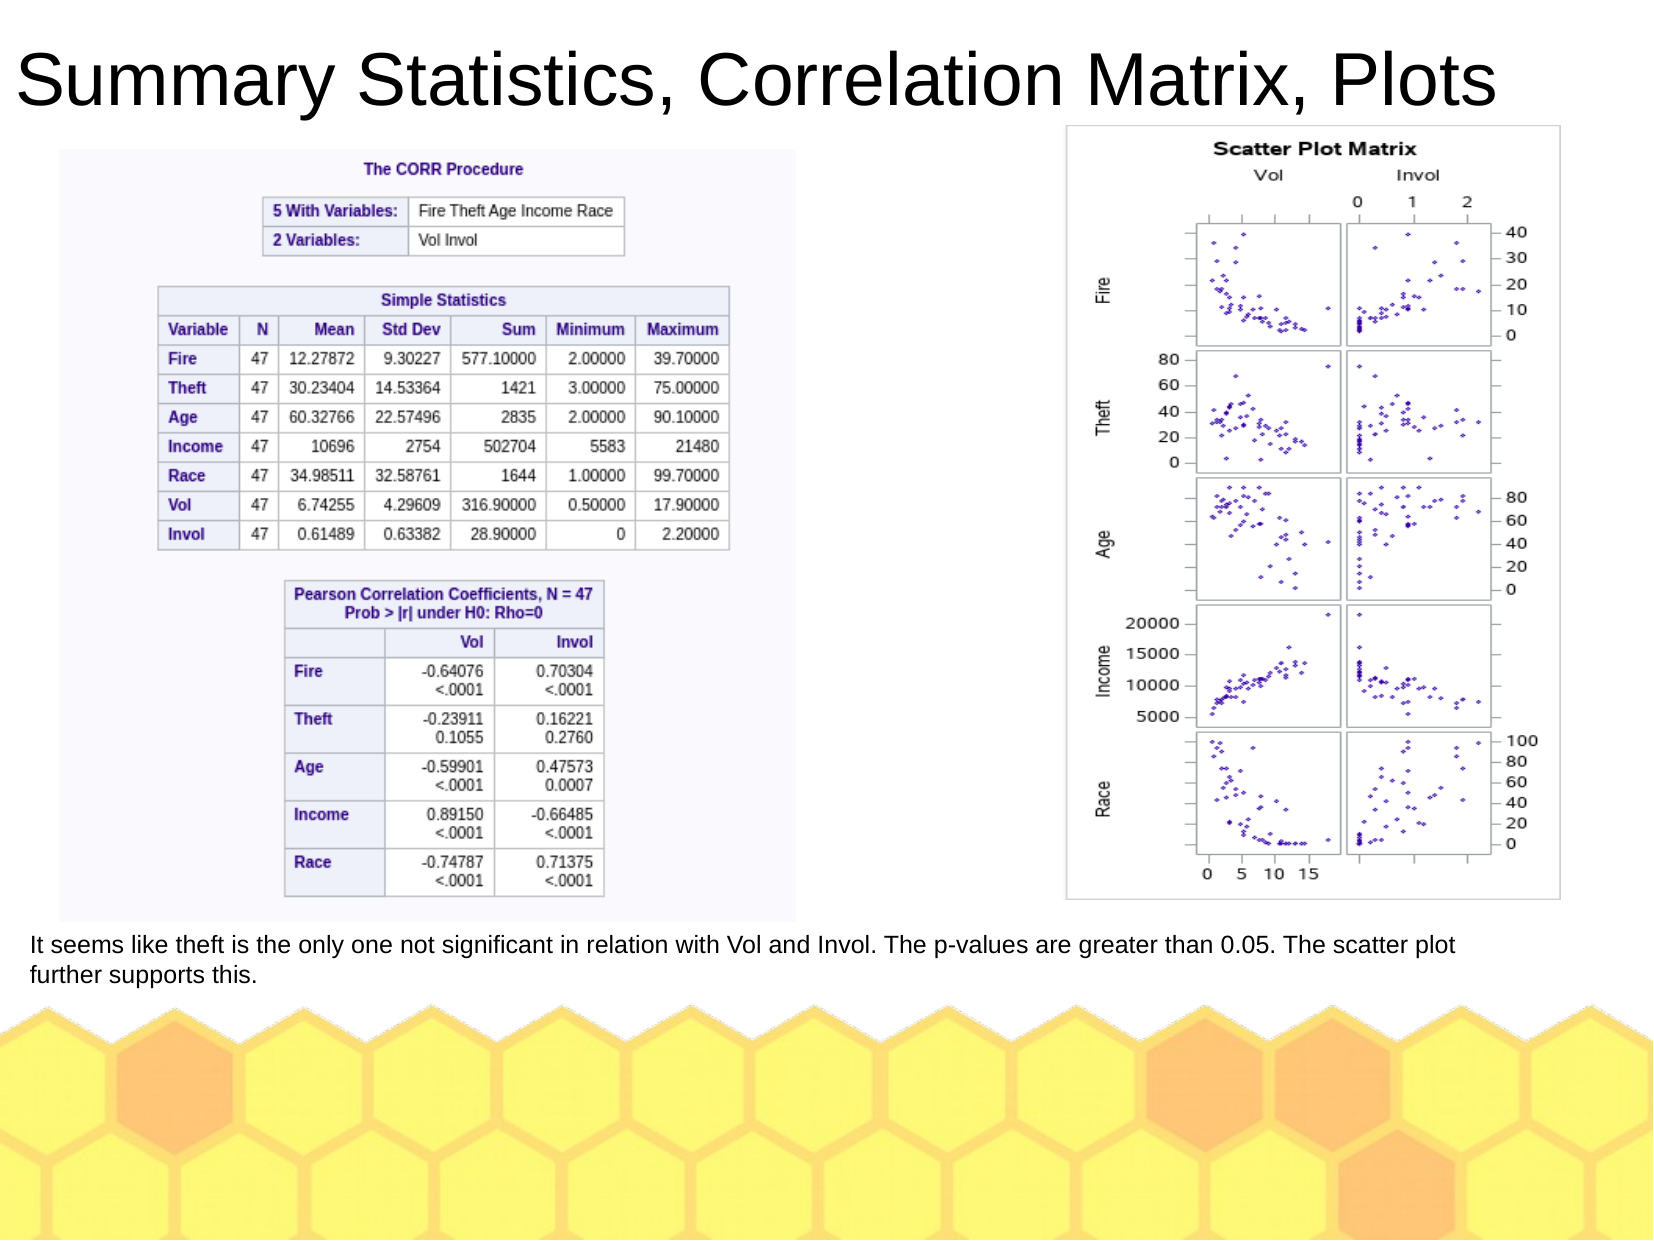

Summary Statistics, Correlation Matrix, Plots
It seems like theft is the only one not significant in relation with Vol and Invol. The p-values are greater than 0.05. The scatter plot further supports this.